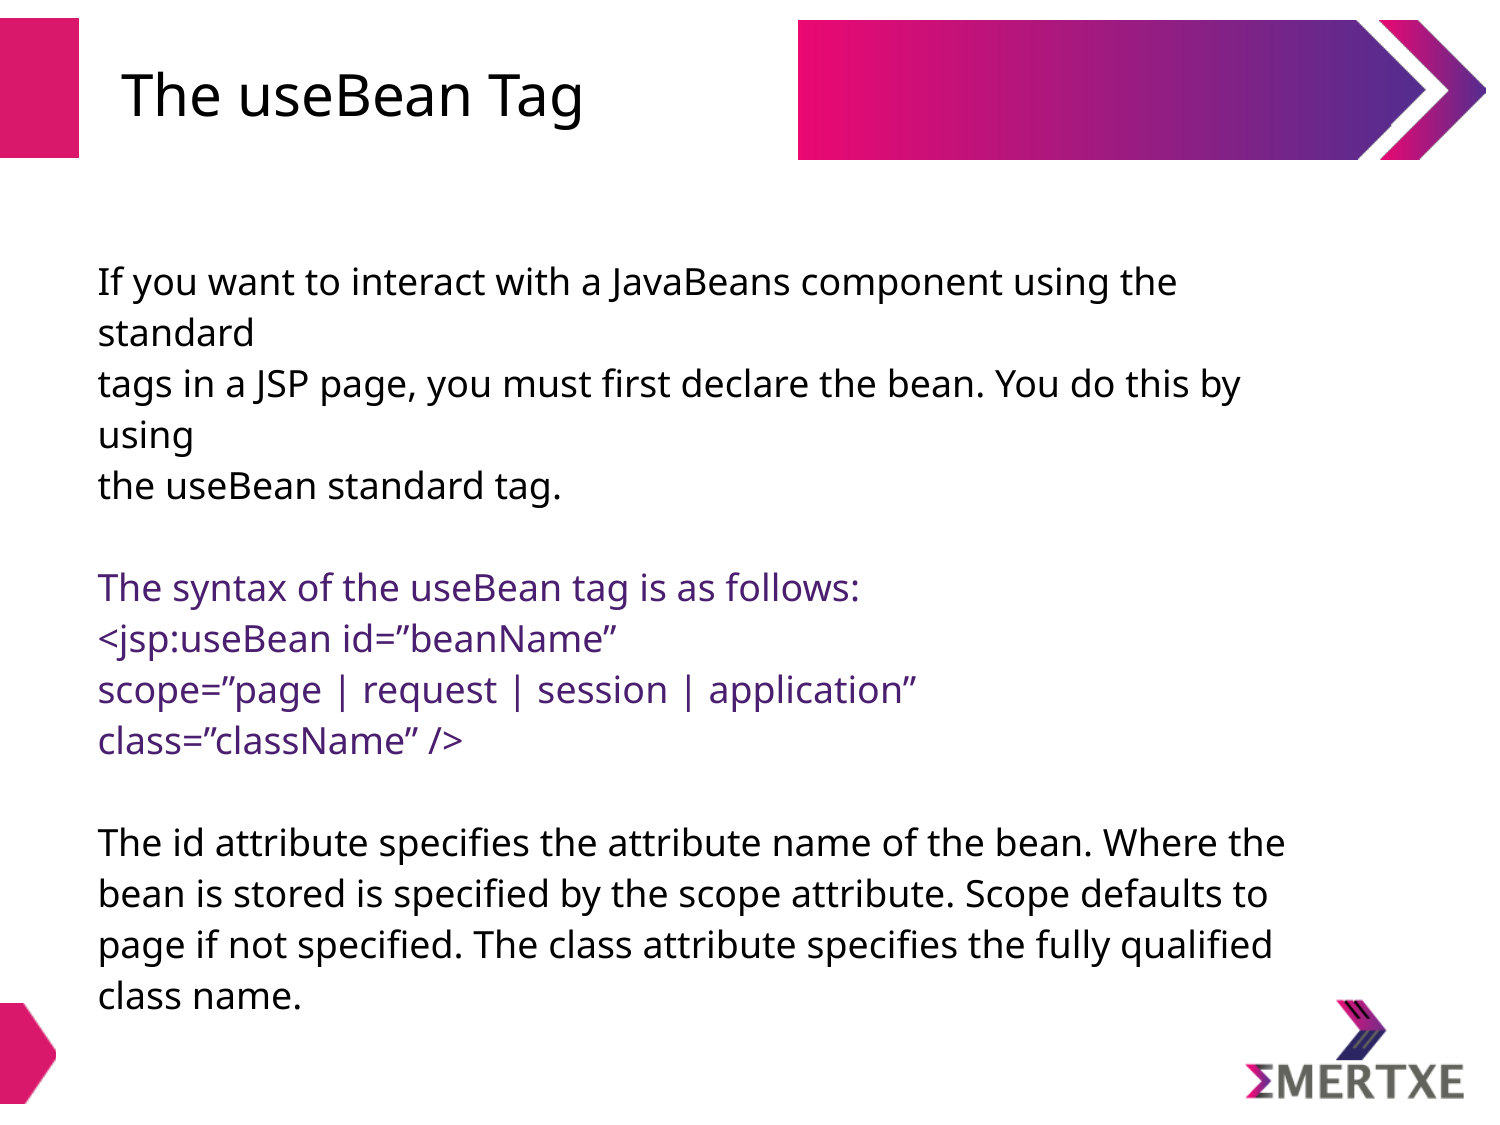

The useBean Tag
If you want to interact with a JavaBeans component using the standard
tags in a JSP page, you must first declare the bean. You do this by using
the useBean standard tag.
The syntax of the useBean tag is as follows:
<jsp:useBean id=”beanName”
scope=”page | request | session | application”
class=”className” />
The id attribute specifies the attribute name of the bean. Where the bean is stored is specified by the scope attribute. Scope defaults to page if not specified. The class attribute specifies the fully qualified class name.